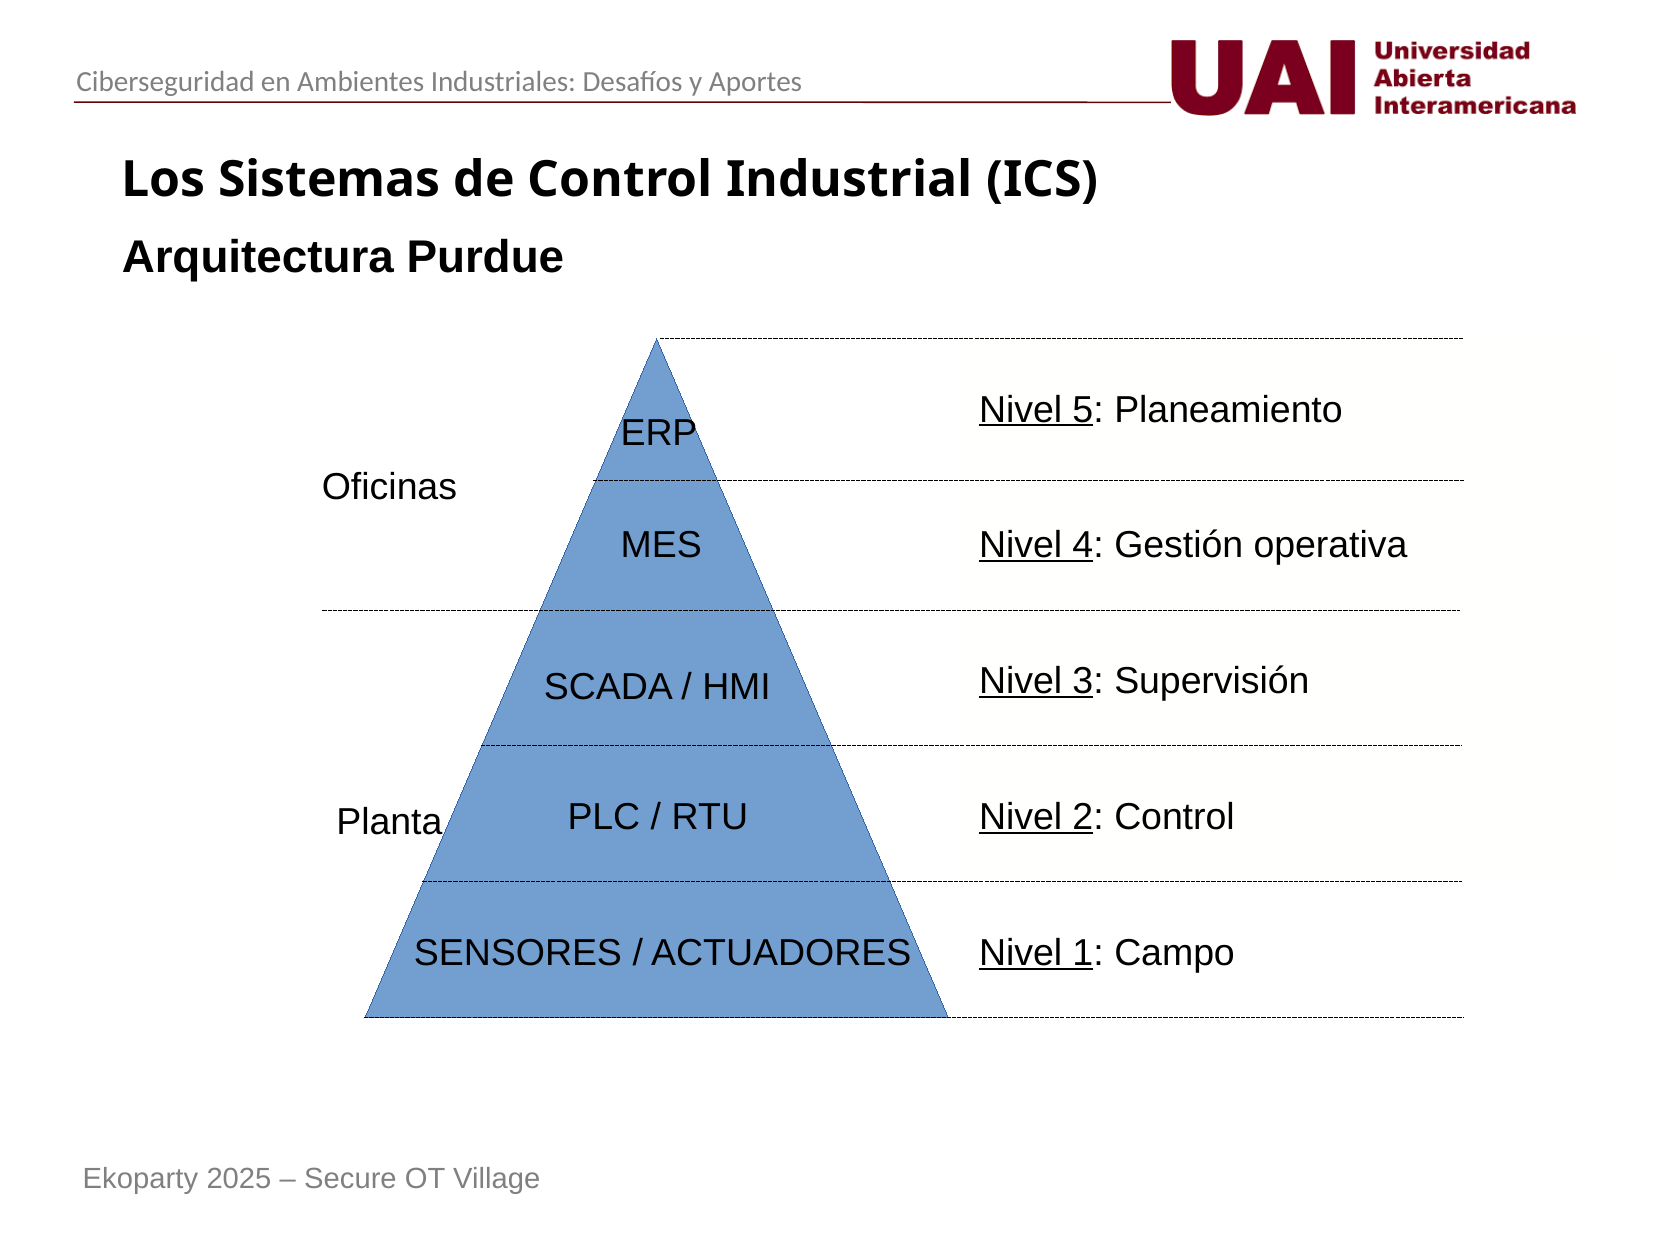

Los Sistemas de Control Industrial (ICS)
Arquitectura Purdue
Nivel 5: Planeamiento
ERP
Oficinas
Planta
Nivel 4: Gestión operativa
MES
Nivel 3: Supervisión
SCADA / HMI
Nivel 2: Control
PLC / RTU
Nivel 1: Campo
SENSORES / ACTUADORES